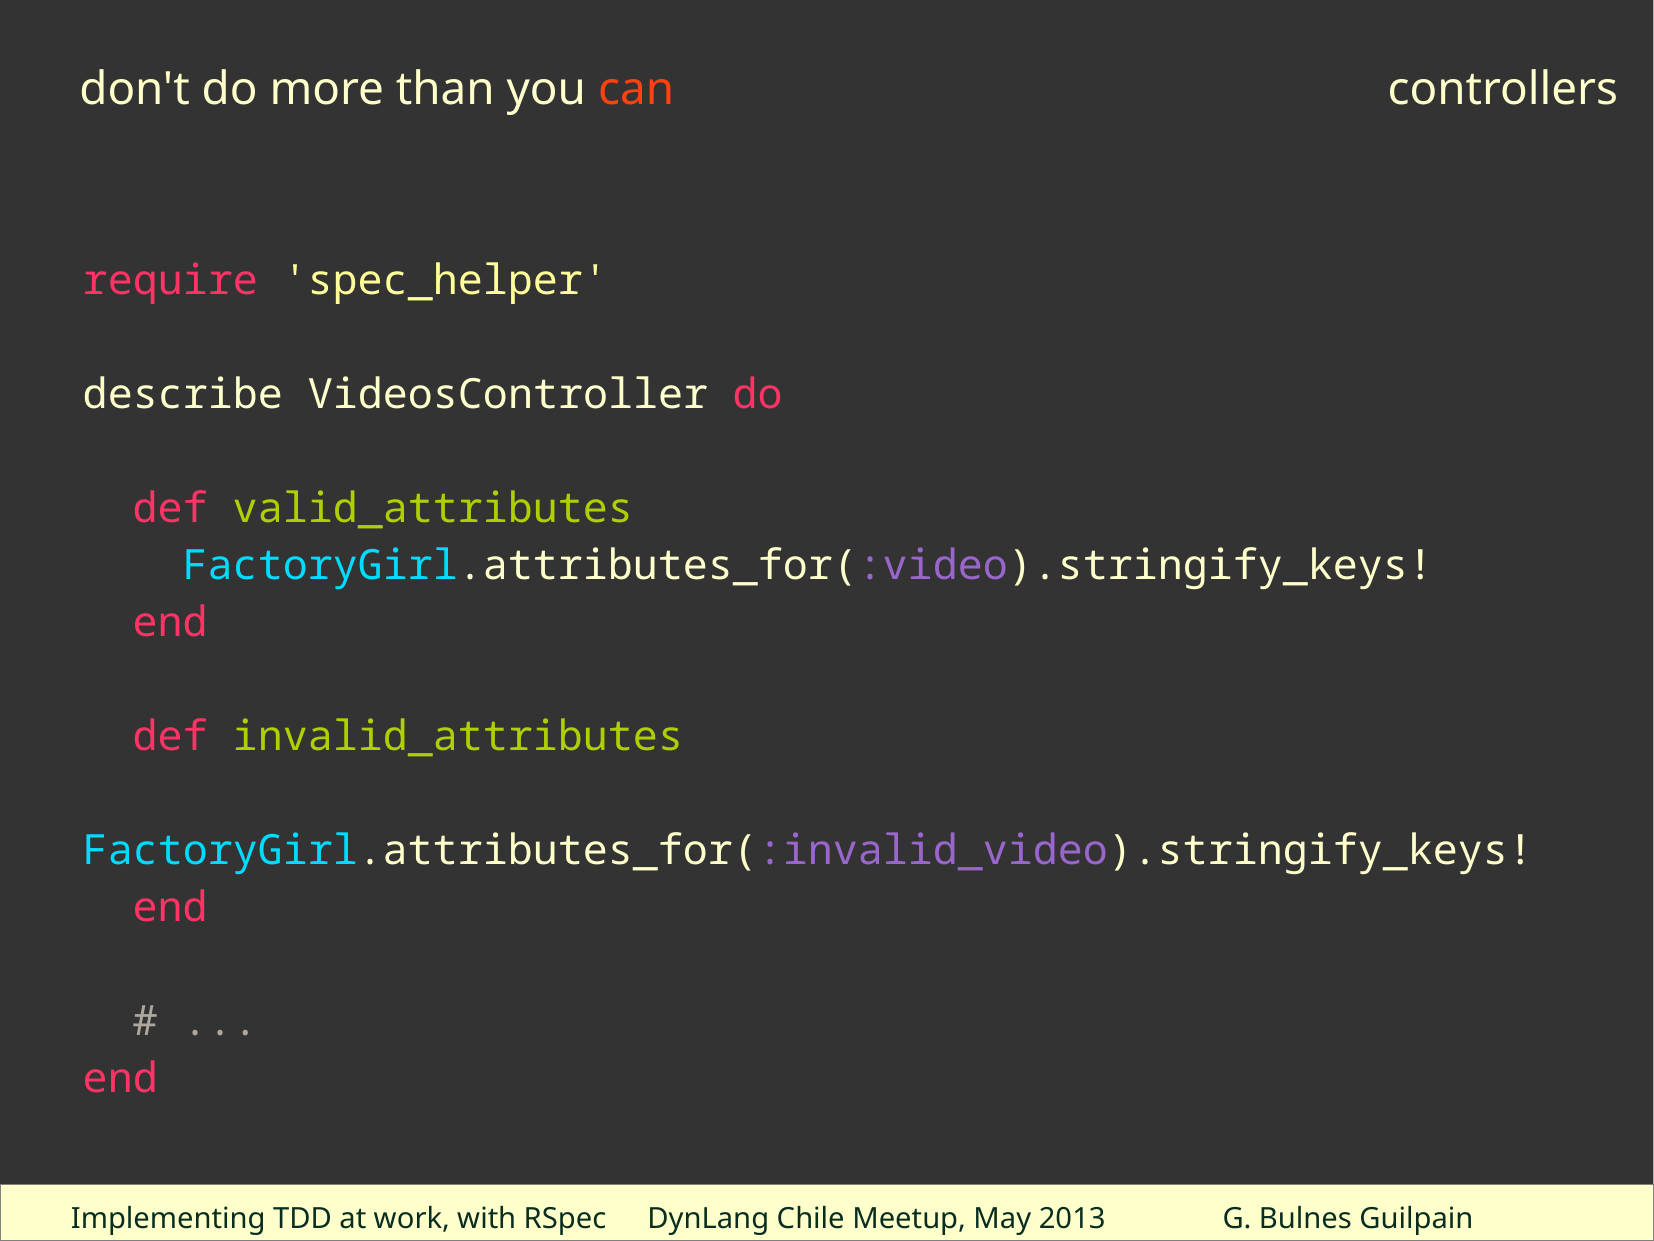

don't do more than you can
controllers
require 'spec_helper'
describe VideosController do
 def valid_attributes
 FactoryGirl.attributes_for(:video).stringify_keys!
 end
 def invalid_attributes
 FactoryGirl.attributes_for(:invalid_video).stringify_keys!
 end
 # ...
end
Implementing TDD at work, with RSpec
DynLang Chile Meetup, May 2013
G. Bulnes Guilpain